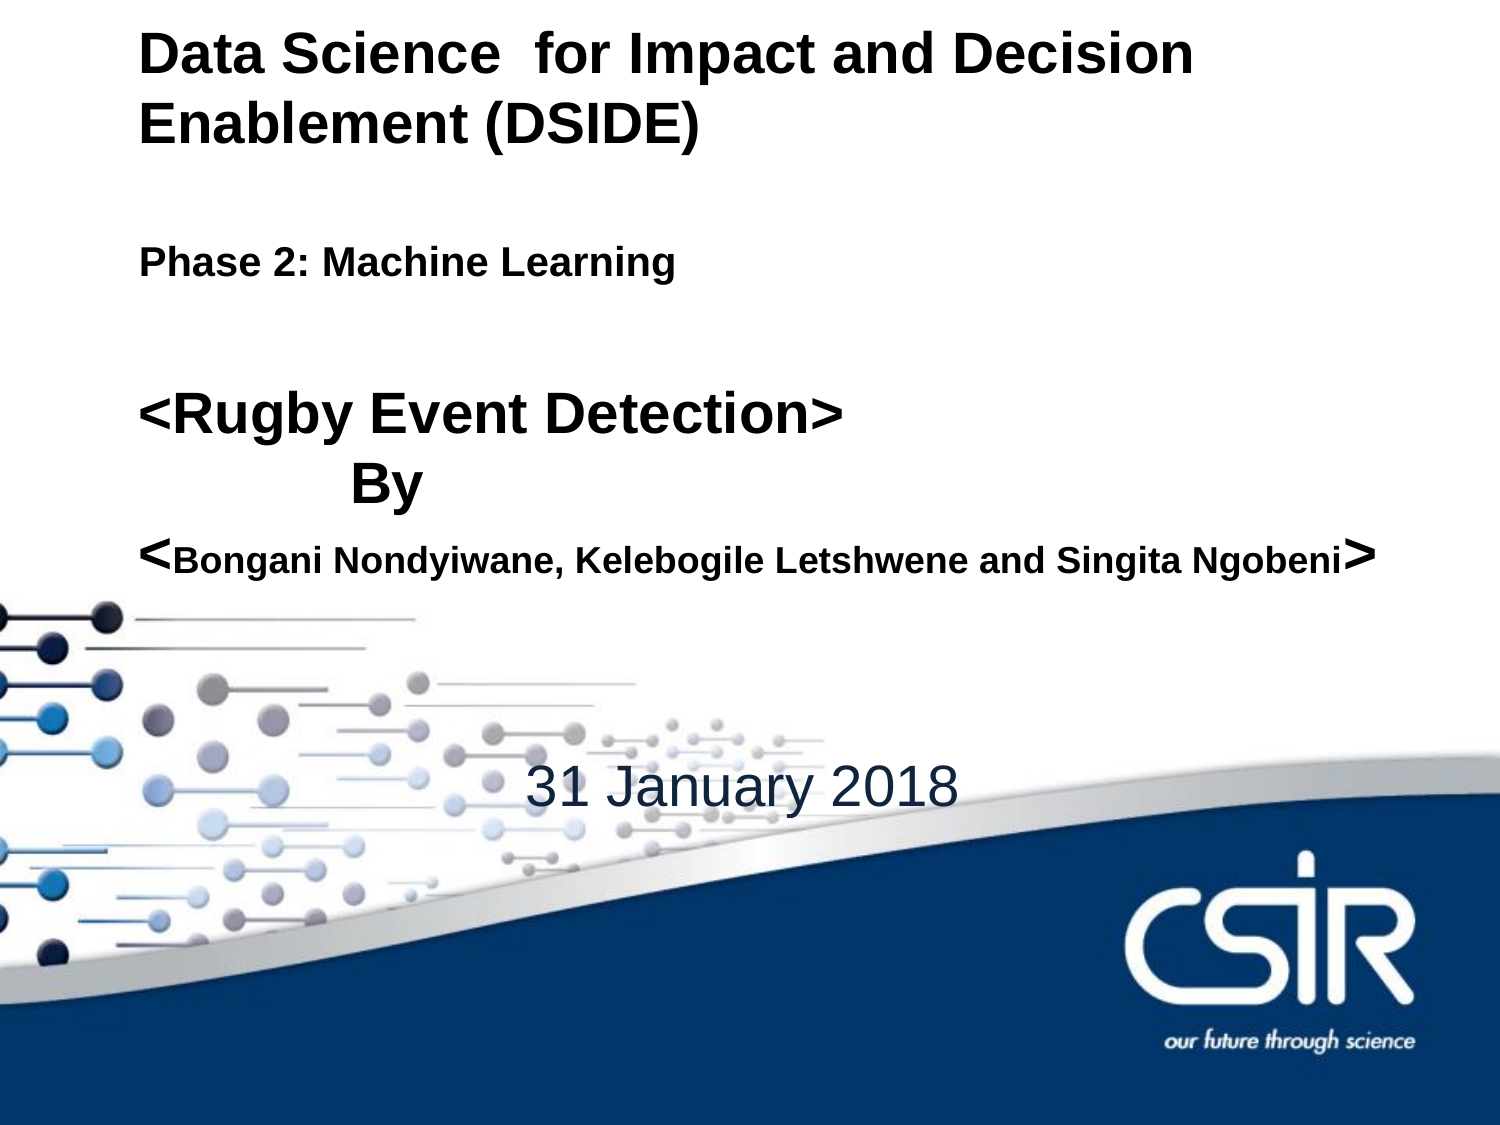

Data Science for Impact and Decision Enablement (DSIDE)
Phase 2: Machine Learning
<Rugby Event Detection>
 By
<Bongani Nondyiwane, Kelebogile Letshwene and Singita Ngobeni>
Contents
31 January 2018